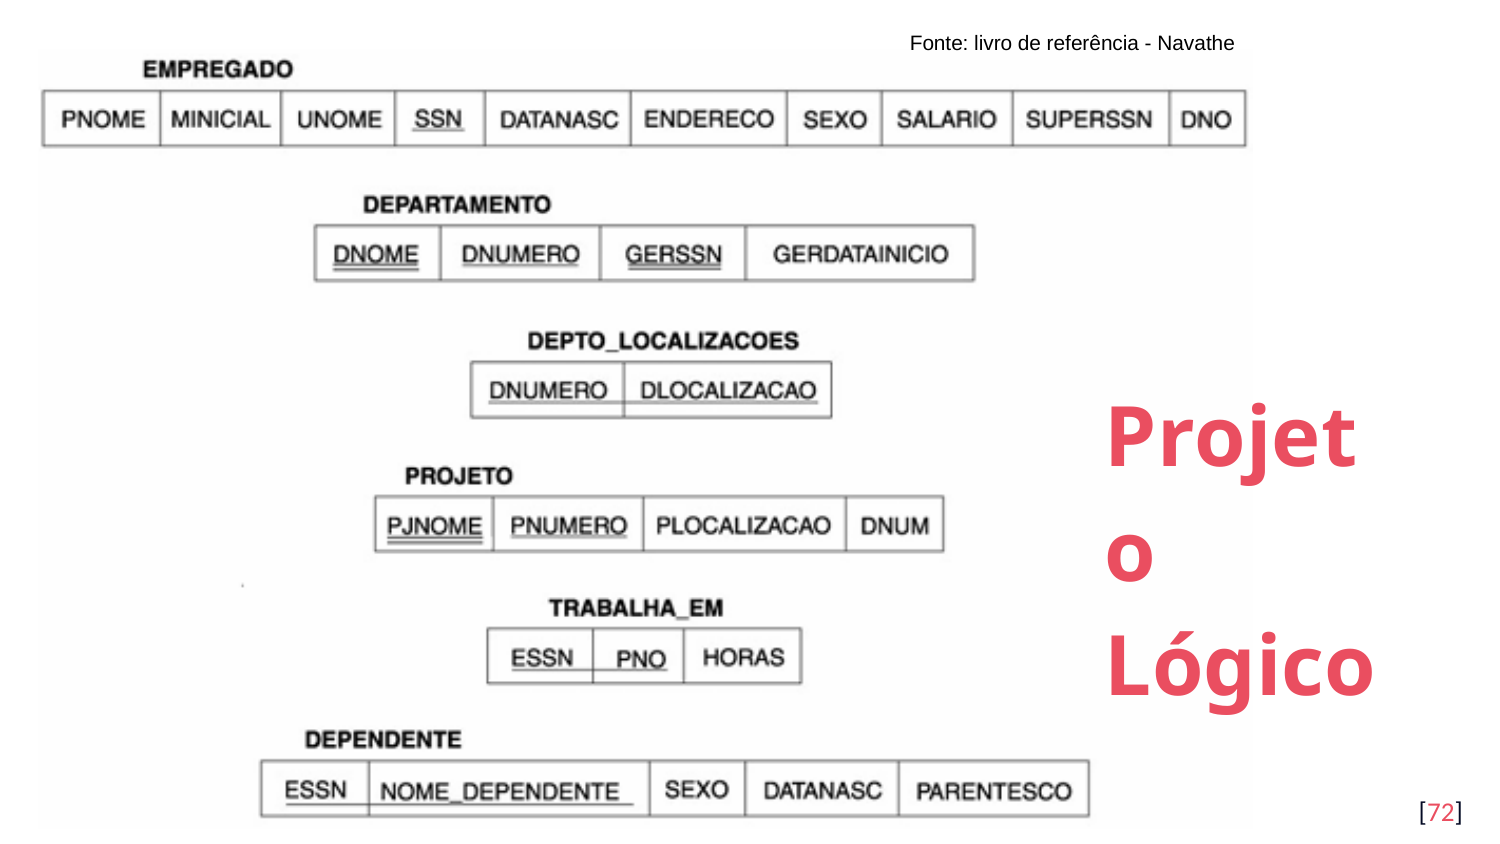

Fonte: livro de referência - Navathe
Projeto
Lógico